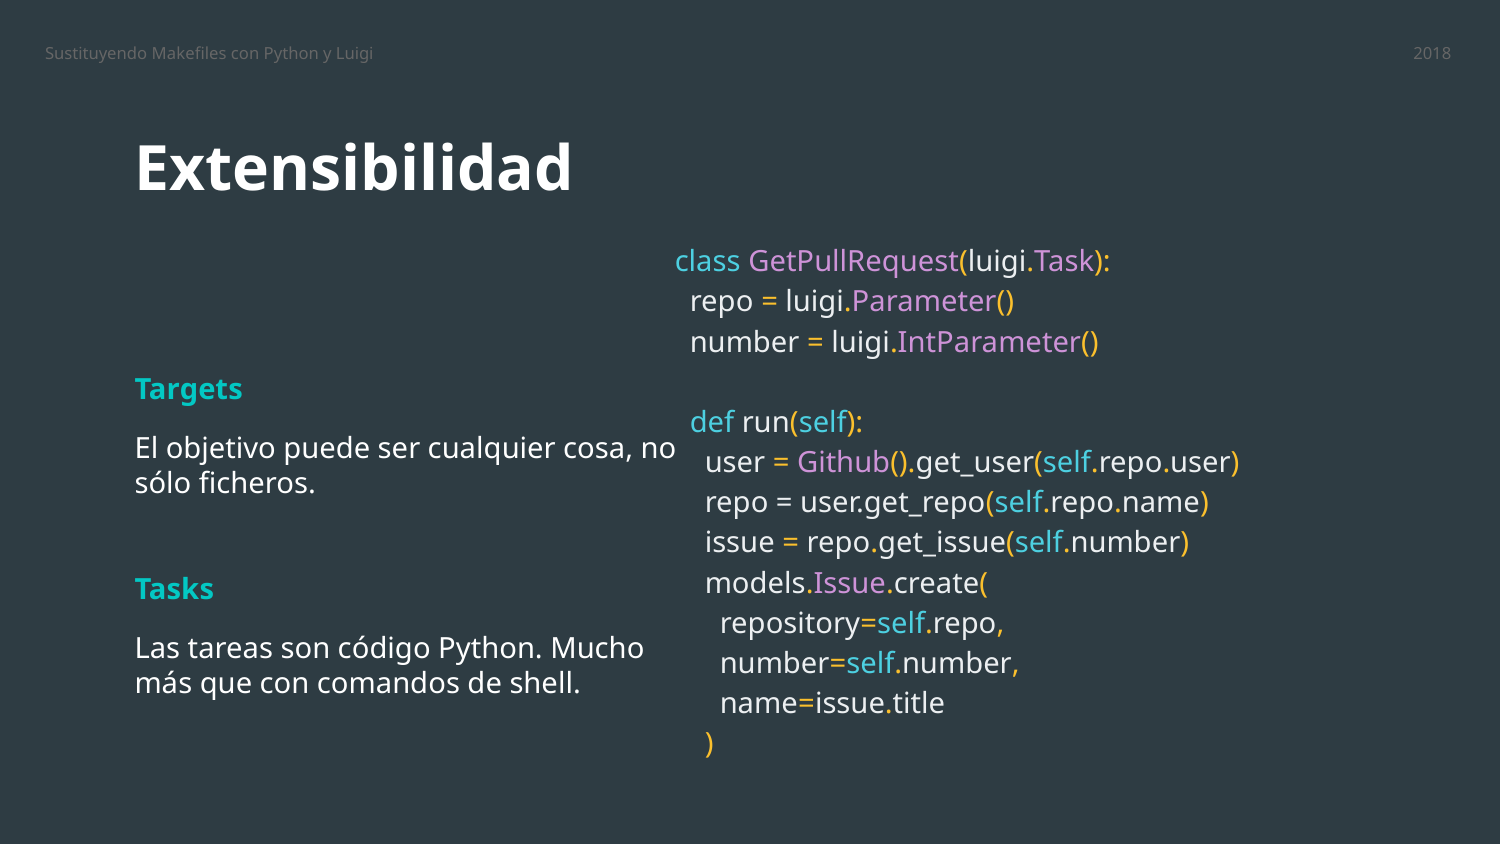

# Extensibilidad
class GetPullRequest(luigi.Task):
 repo = luigi.Parameter()
 number = luigi.IntParameter()
 def run(self):
 user = Github().get_user(self.repo.user)
 repo = user.get_repo(self.repo.name)
 issue = repo.get_issue(self.number)
 models.Issue.create(
 repository=self.repo,
 number=self.number,
 name=issue.title
 )
Targets
El objetivo puede ser cualquier cosa, no sólo ficheros.
Tasks
Las tareas son código Python. Mucho más que con comandos de shell.